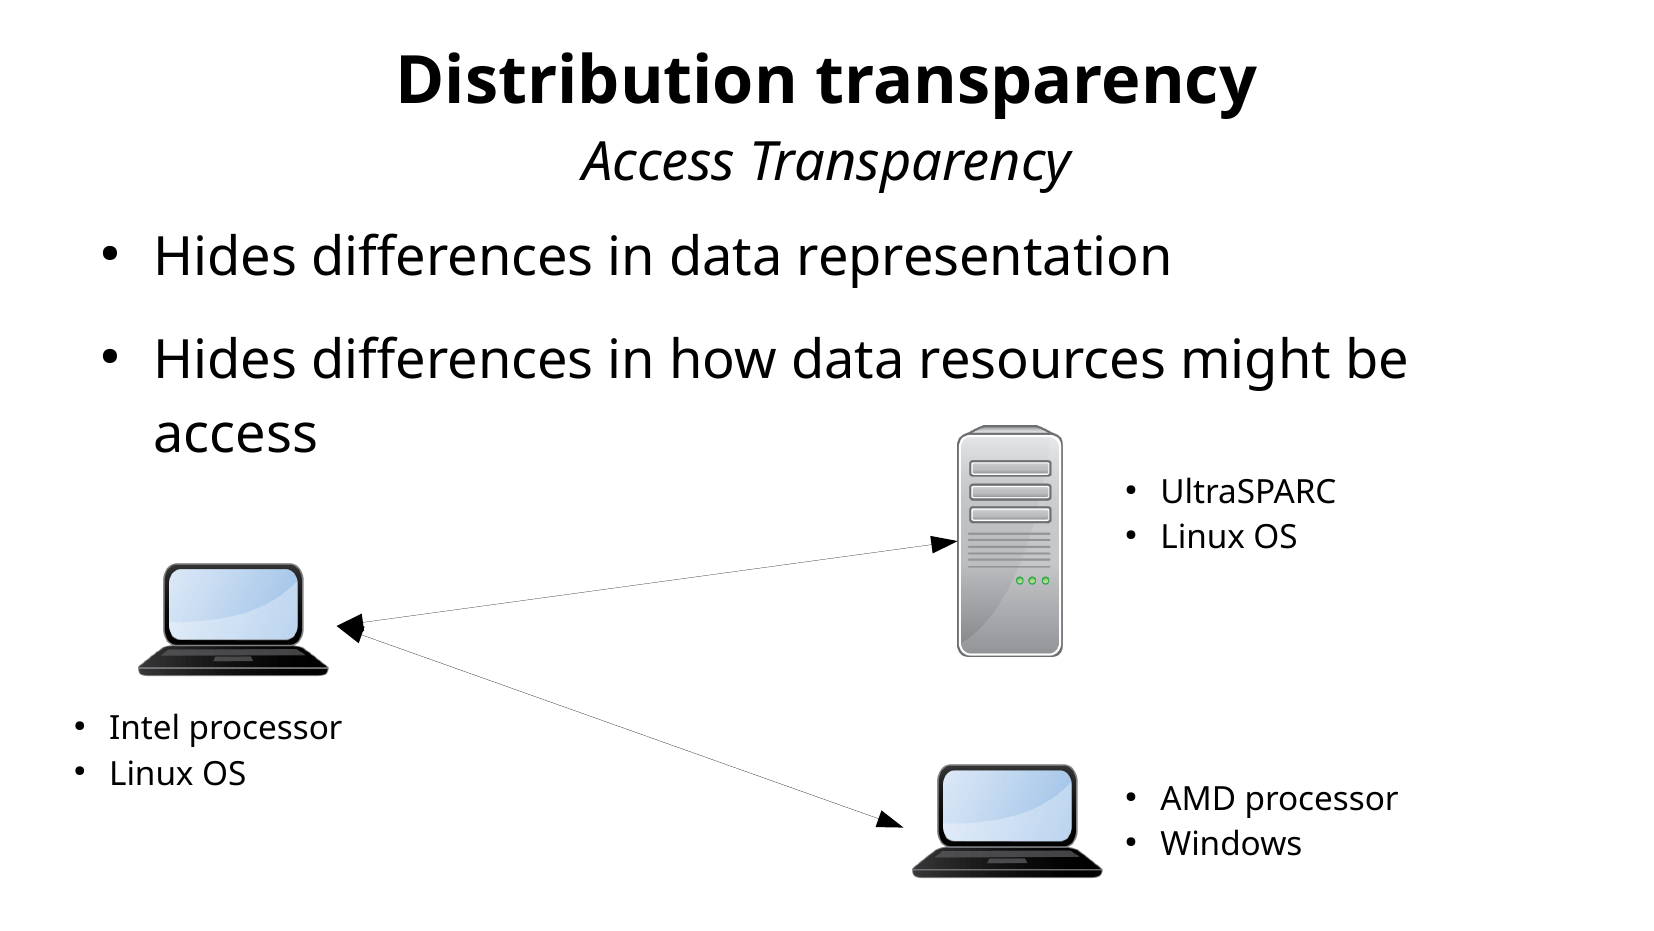

# Distribution transparency Access Transparency
Hides differences in data representation
Hides differences in how data resources might be access
UltraSPARC
Linux OS
Intel processor
Linux OS
AMD processor
Windows